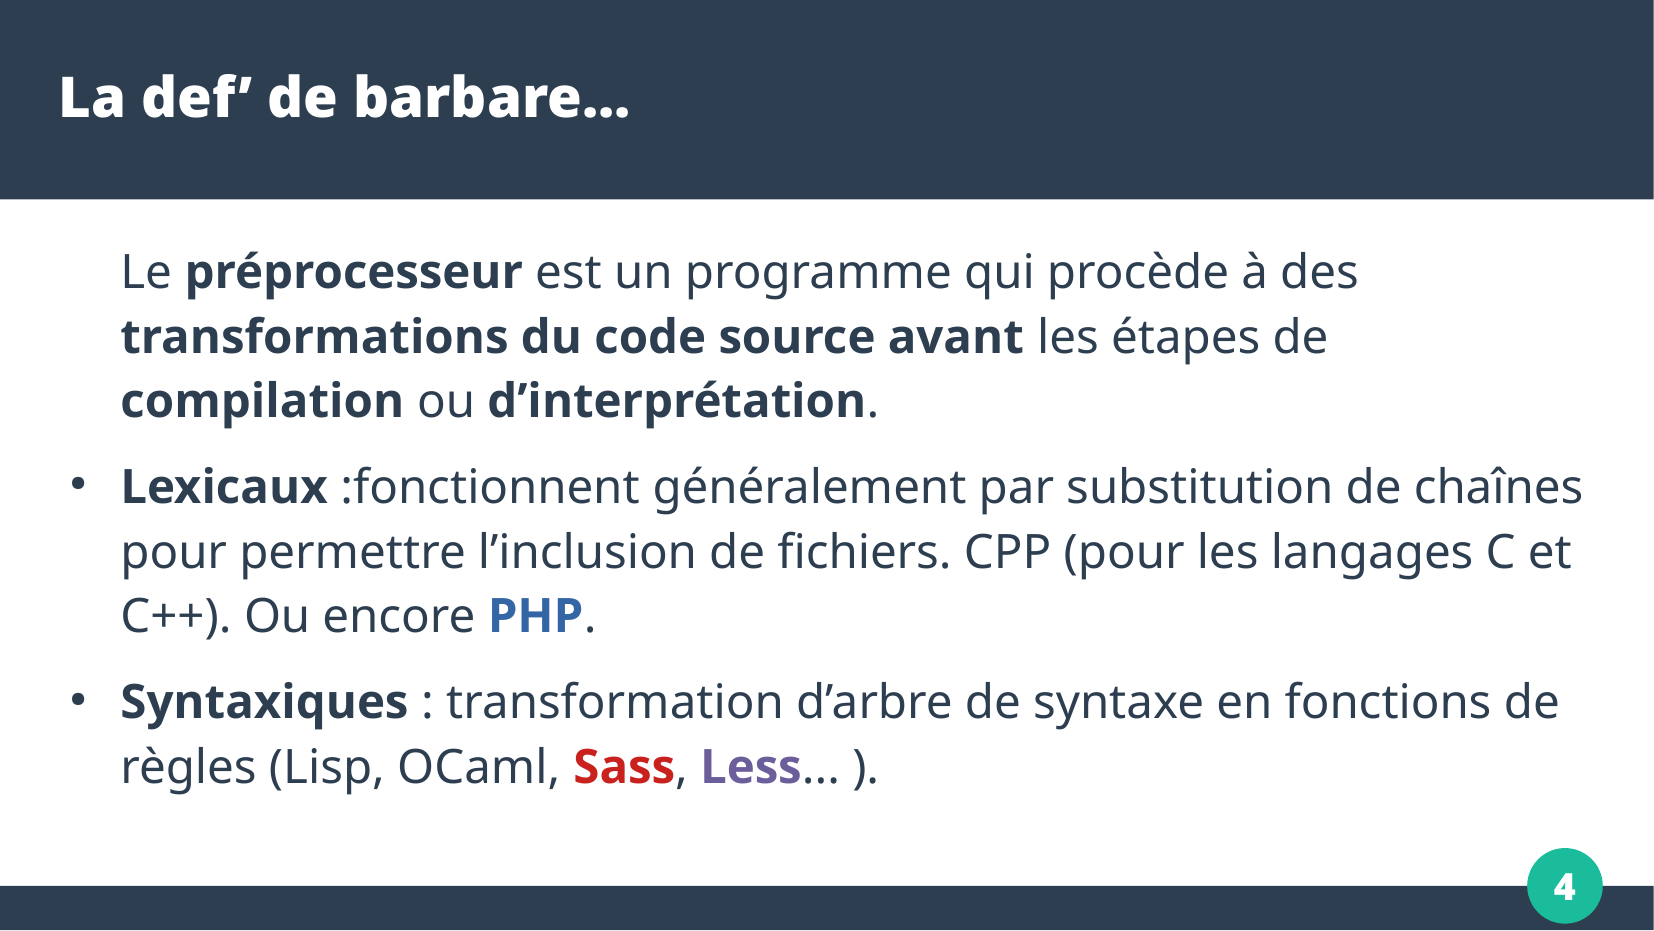

# La def’ de barbare...
Le préprocesseur est un programme qui procède à des transformations du code source avant les étapes de compilation ou d’interprétation.
Lexicaux :fonctionnent généralement par substitution de chaînes pour permettre l’inclusion de fichiers. CPP (pour les langages C et C++). Ou encore PHP.
Syntaxiques : transformation d’arbre de syntaxe en fonctions de règles (Lisp, OCaml, Sass, Less... ).